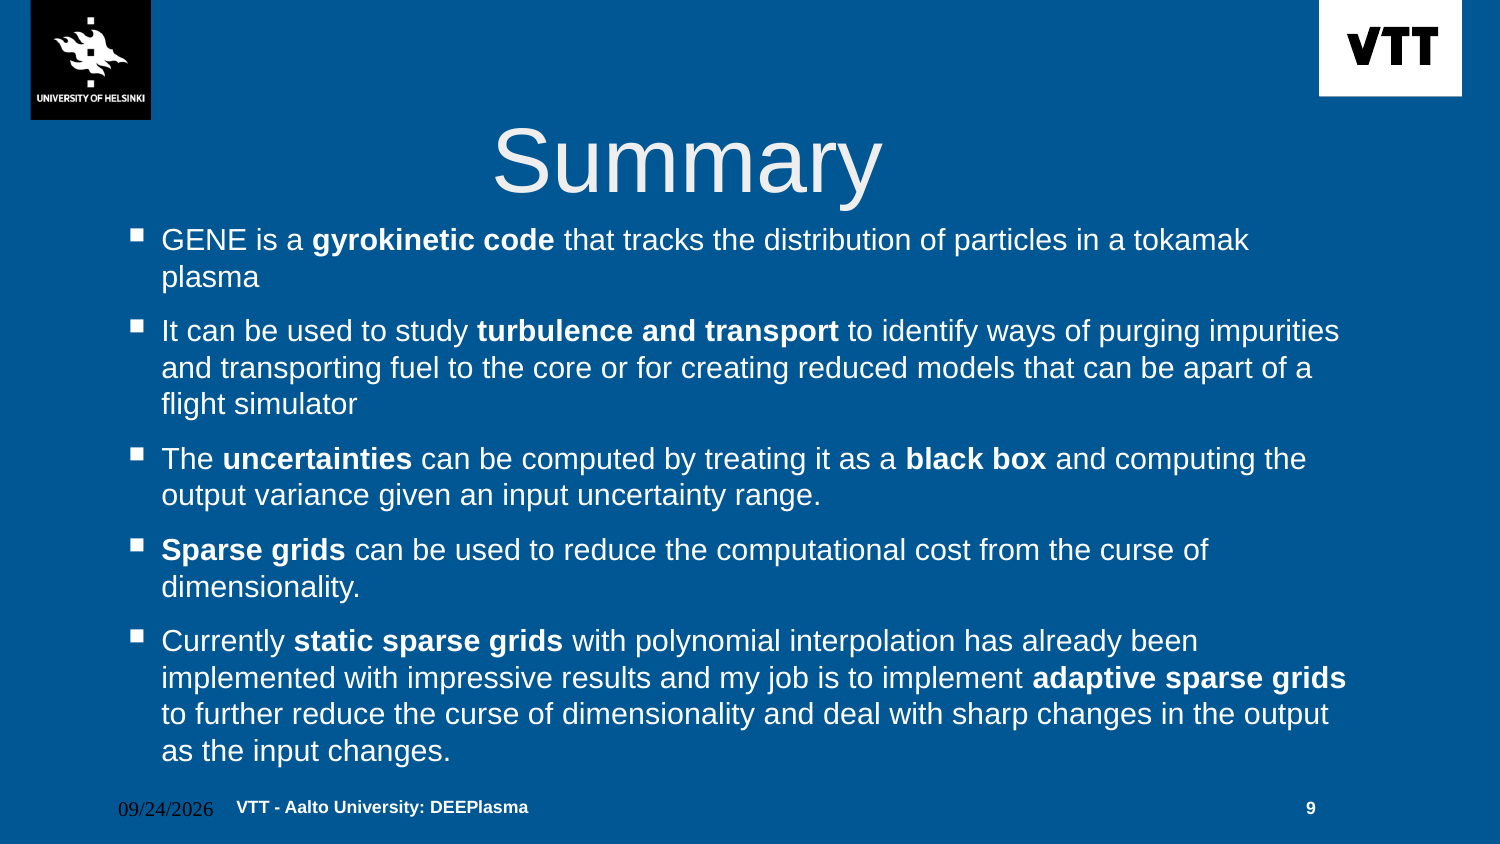

# Summary
GENE is a gyrokinetic code that tracks the distribution of particles in a tokamak plasma
It can be used to study turbulence and transport to identify ways of purging impurities and transporting fuel to the core or for creating reduced models that can be apart of a flight simulator
The uncertainties can be computed by treating it as a black box and computing the output variance given an input uncertainty range.
Sparse grids can be used to reduce the computational cost from the curse of dimensionality.
Currently static sparse grids with polynomial interpolation has already been implemented with impressive results and my job is to implement adaptive sparse grids to further reduce the curse of dimensionality and deal with sharp changes in the output as the input changes.
VTT - Aalto University: DEEPlasma
9